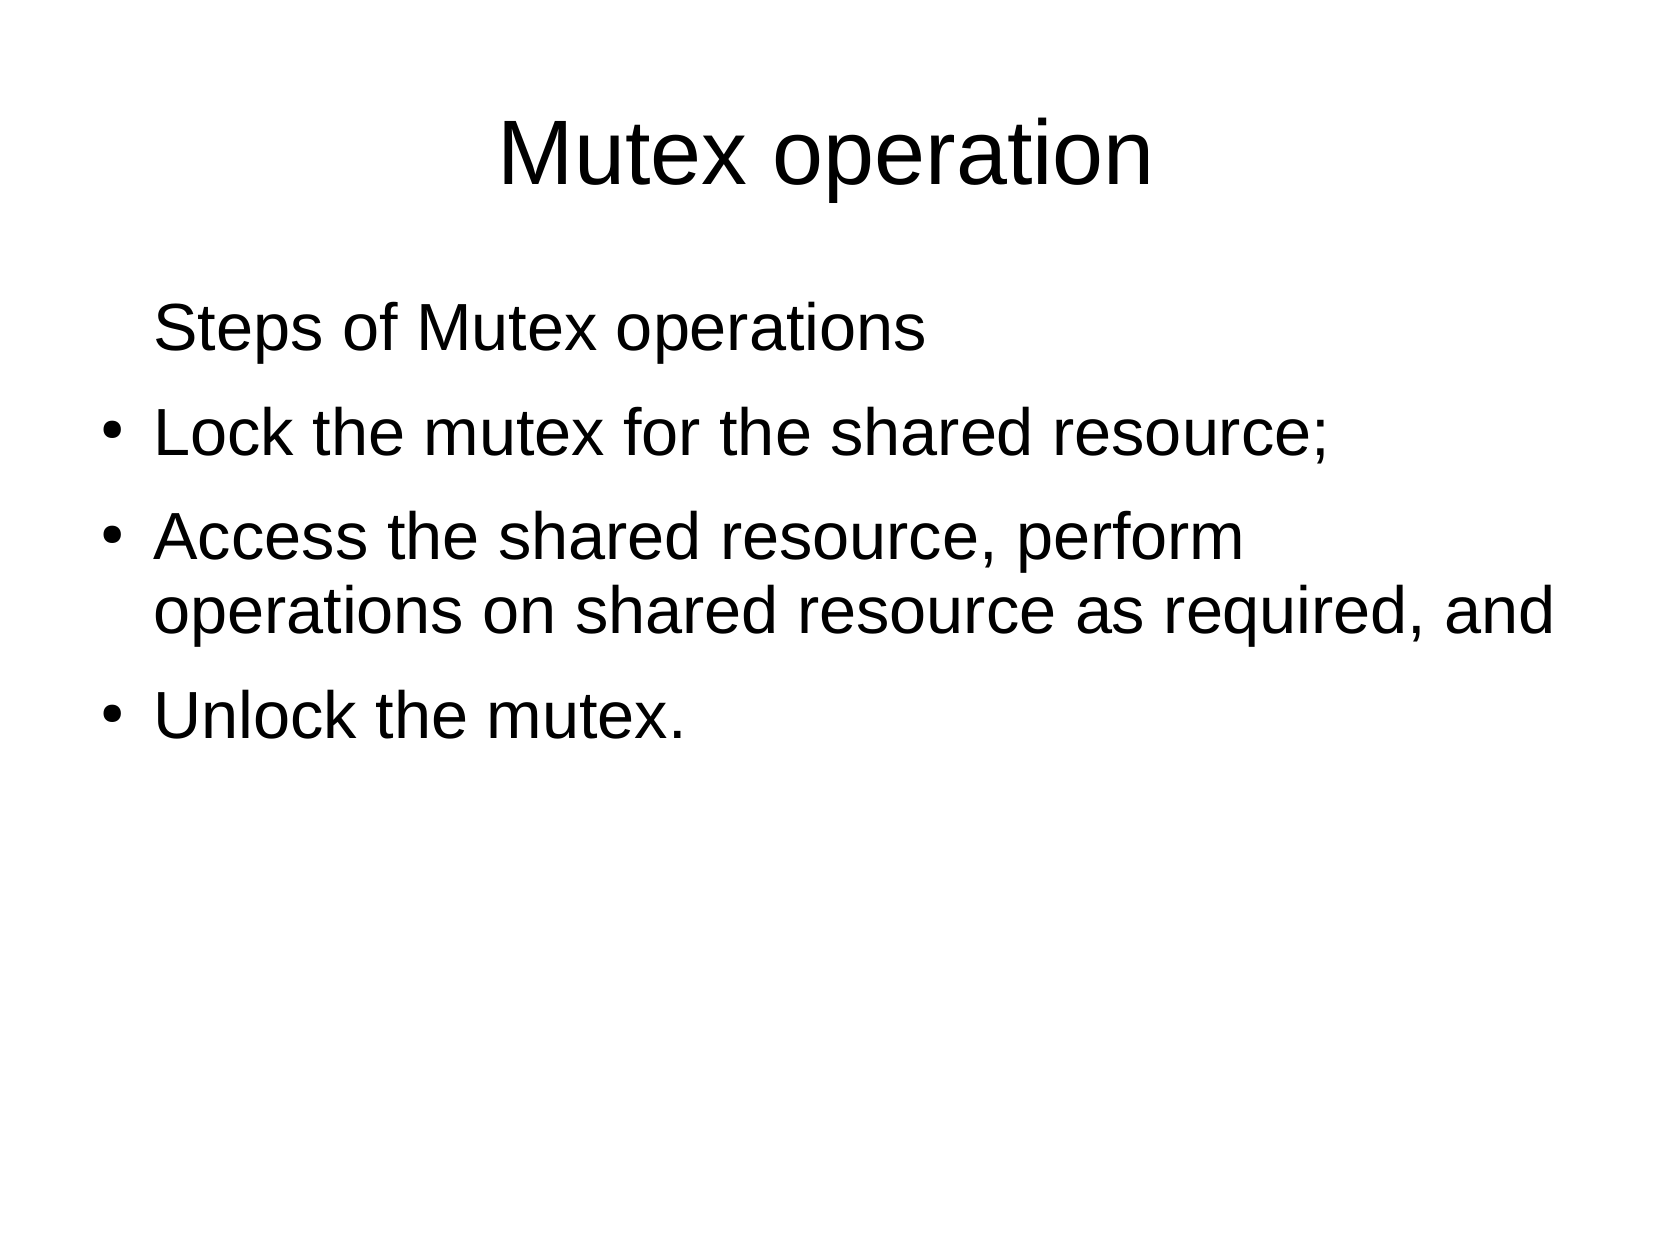

# Mutex operation
Steps of Mutex operations
Lock the mutex for the shared resource;
Access the shared resource, perform operations on shared resource as required, and
Unlock the mutex.